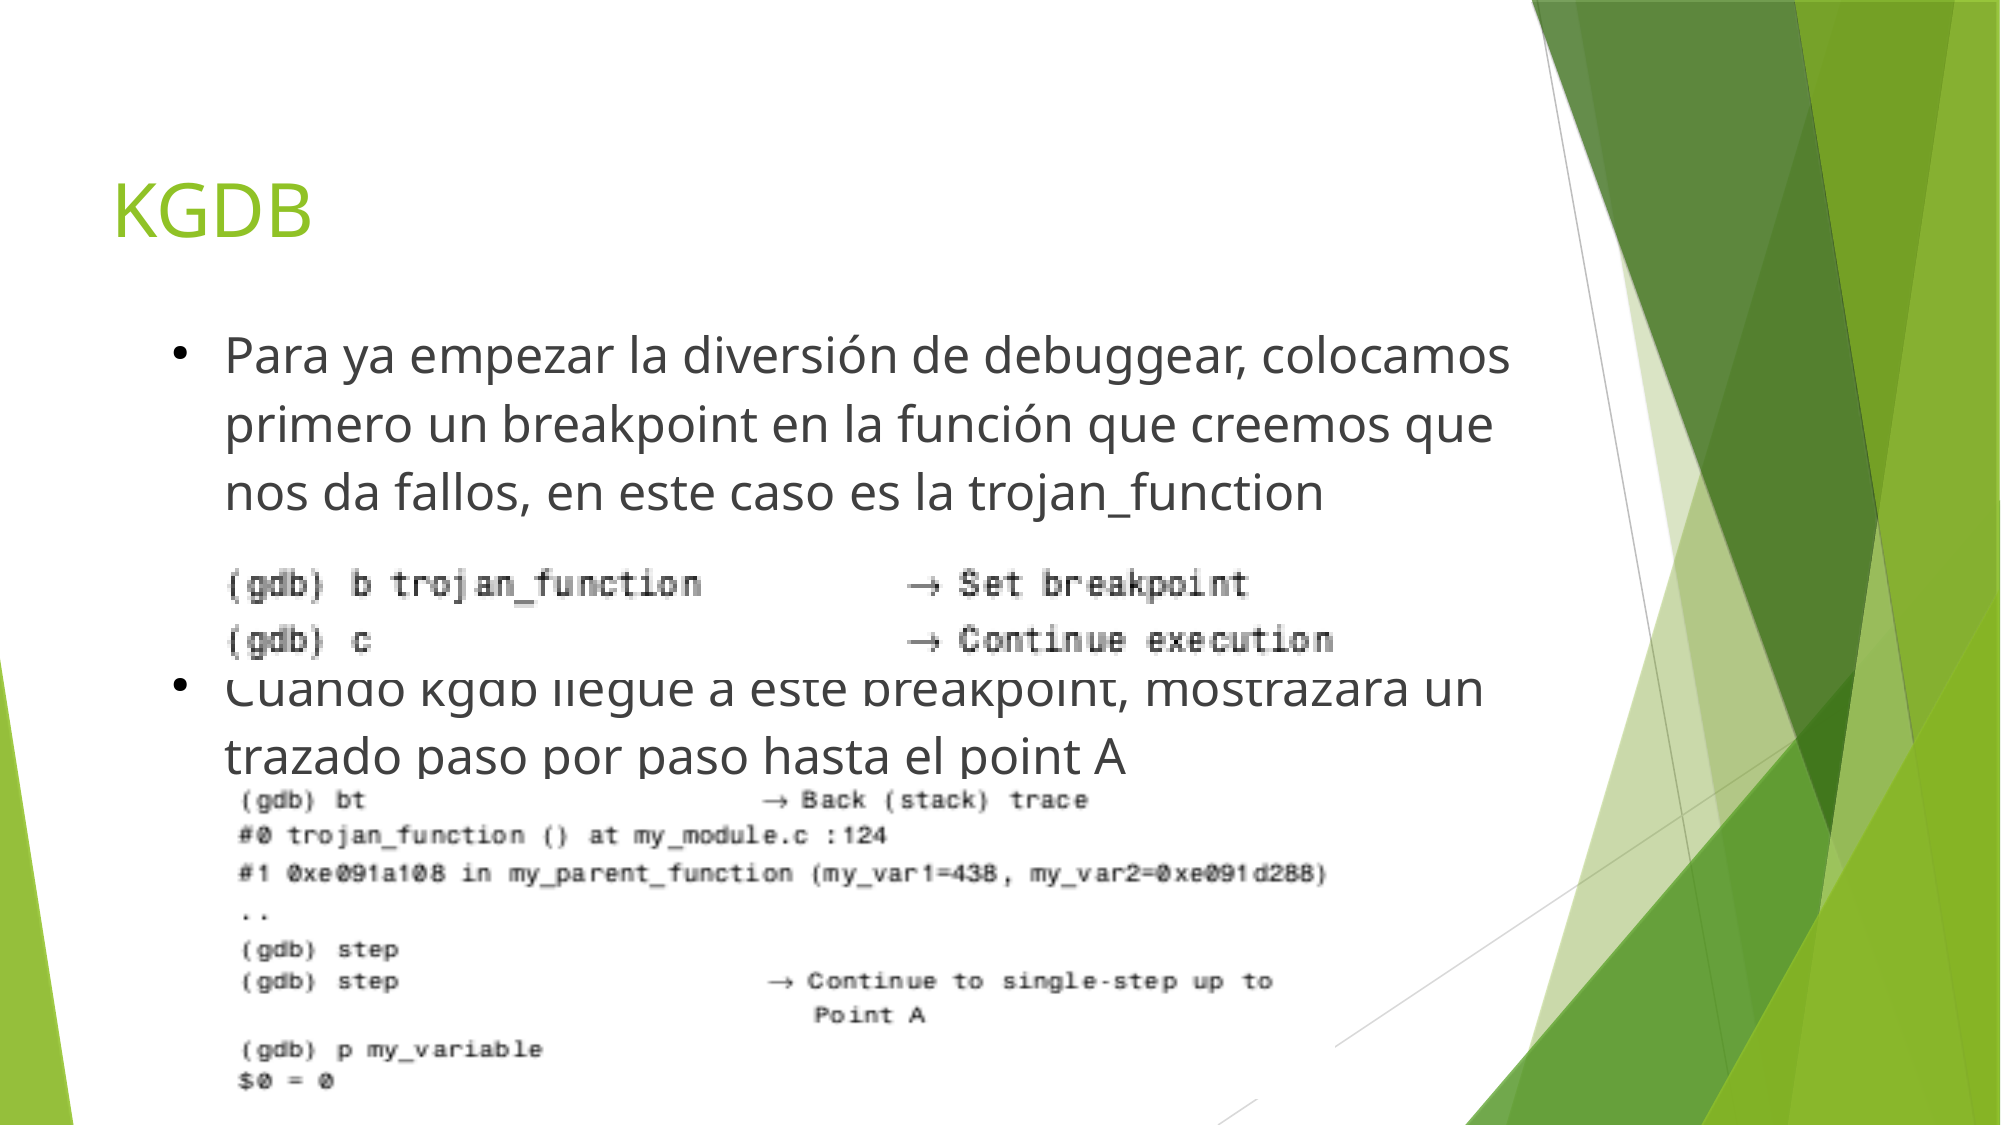

# KGDB
Para ya empezar la diversión de debuggear, colocamos primero un breakpoint en la función que creemos que nos da fallos, en este caso es la trojan_function
Cuando kgdb llegue a este breakpoint, mostrazara un trazado paso por paso hasta el point A